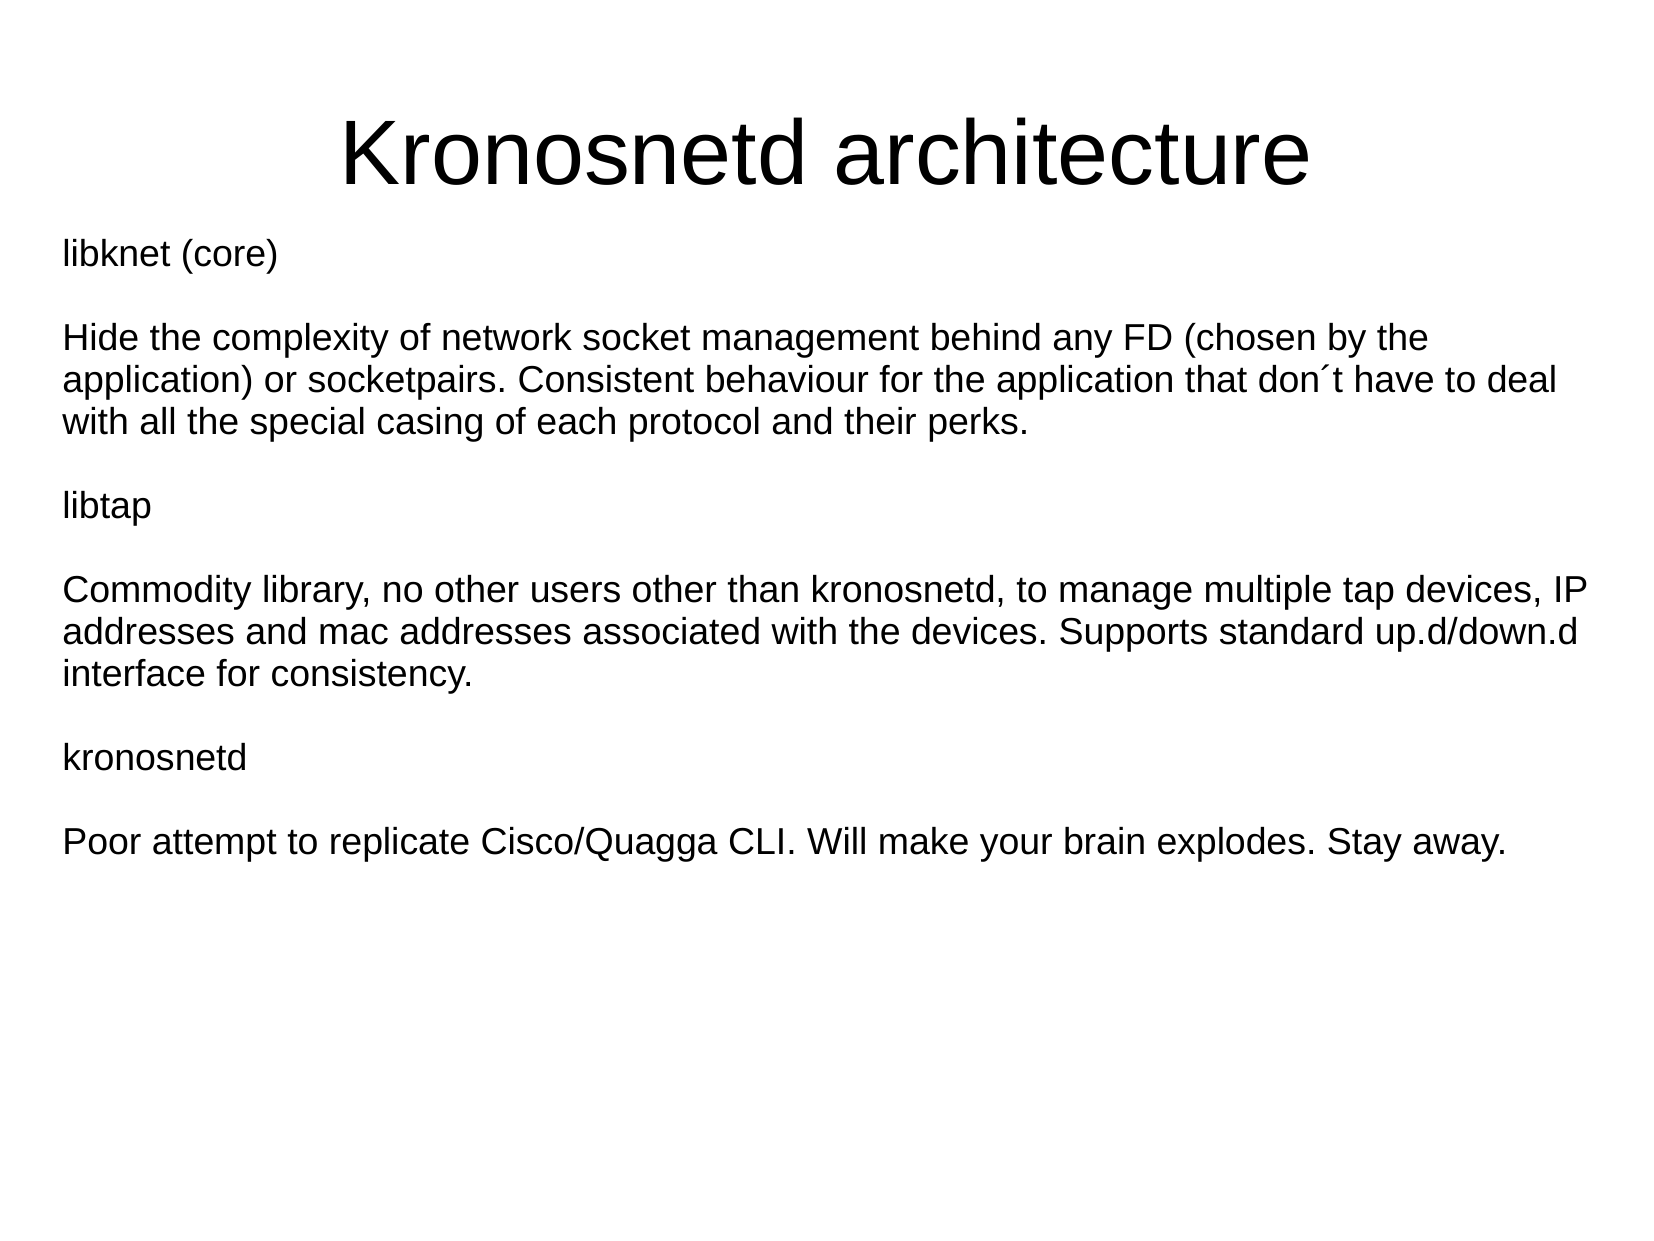

# Kronosnetd architecture
libknet (core)
Hide the complexity of network socket management behind any FD (chosen by the application) or socketpairs. Consistent behaviour for the application that don´t have to deal with all the special casing of each protocol and their perks.
libtap
Commodity library, no other users other than kronosnetd, to manage multiple tap devices, IP addresses and mac addresses associated with the devices. Supports standard up.d/down.d interface for consistency.
kronosnetd
Poor attempt to replicate Cisco/Quagga CLI. Will make your brain explodes. Stay away.